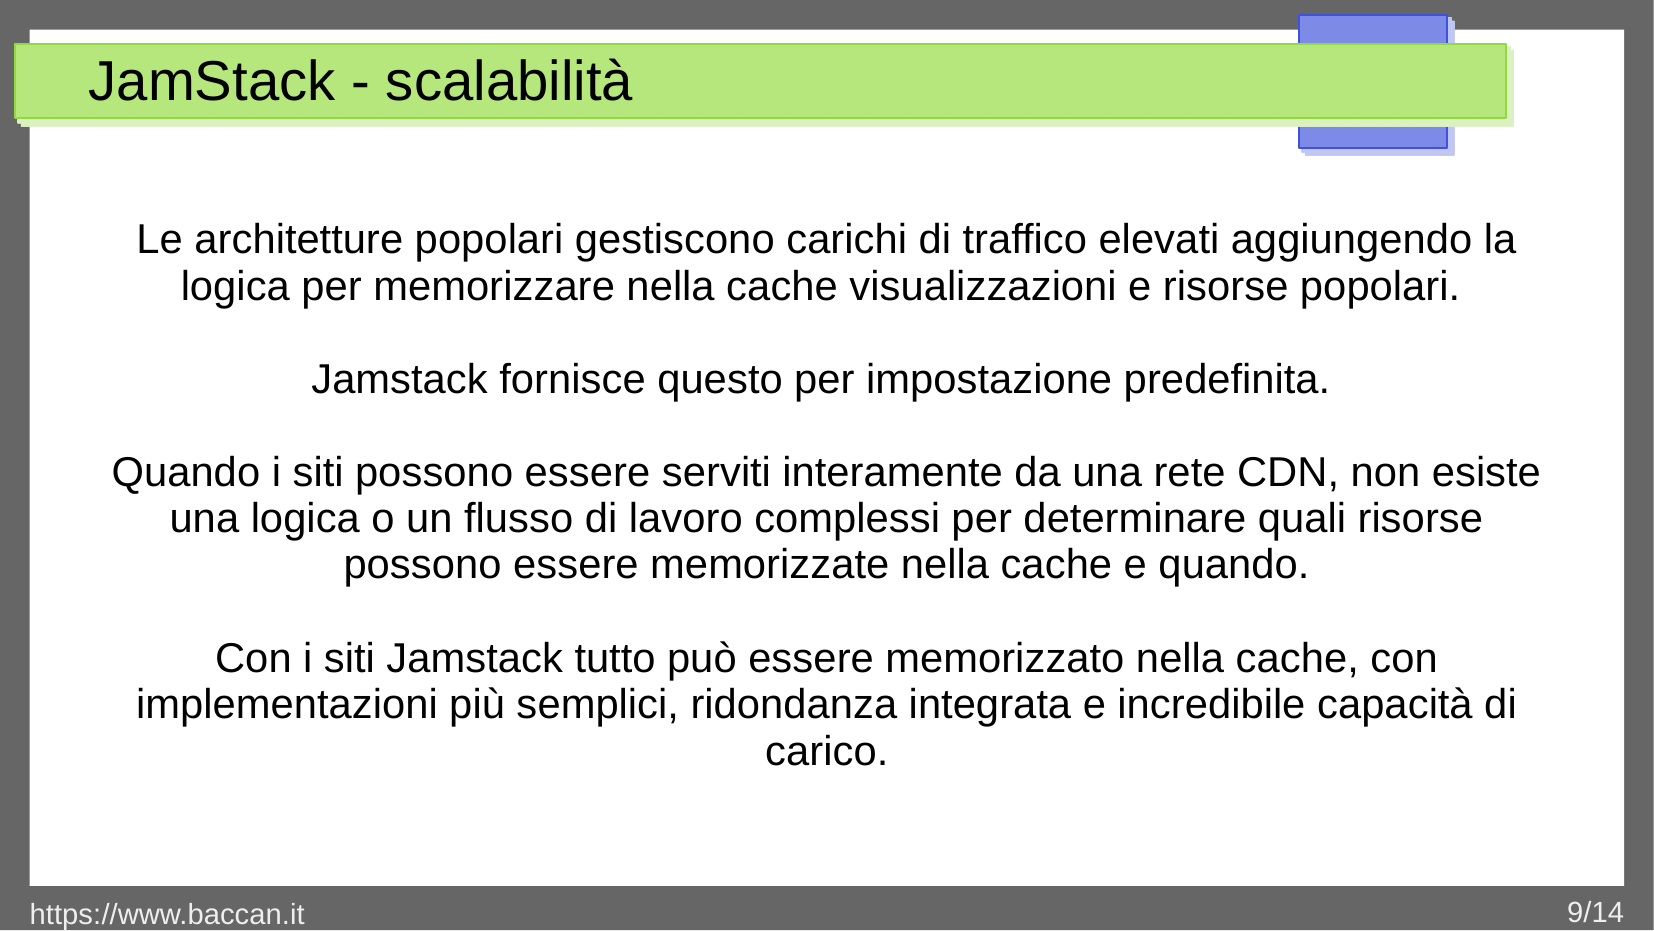

# JamStack - scalabilità
Le architetture popolari gestiscono carichi di traffico elevati aggiungendo la logica per memorizzare nella cache visualizzazioni e risorse popolari.
Jamstack fornisce questo per impostazione predefinita.
Quando i siti possono essere serviti interamente da una rete CDN, non esiste una logica o un flusso di lavoro complessi per determinare quali risorse possono essere memorizzate nella cache e quando.
Con i siti Jamstack tutto può essere memorizzato nella cache, con implementazioni più semplici, ridondanza integrata e incredibile capacità di carico.
9
https://www.baccan.it